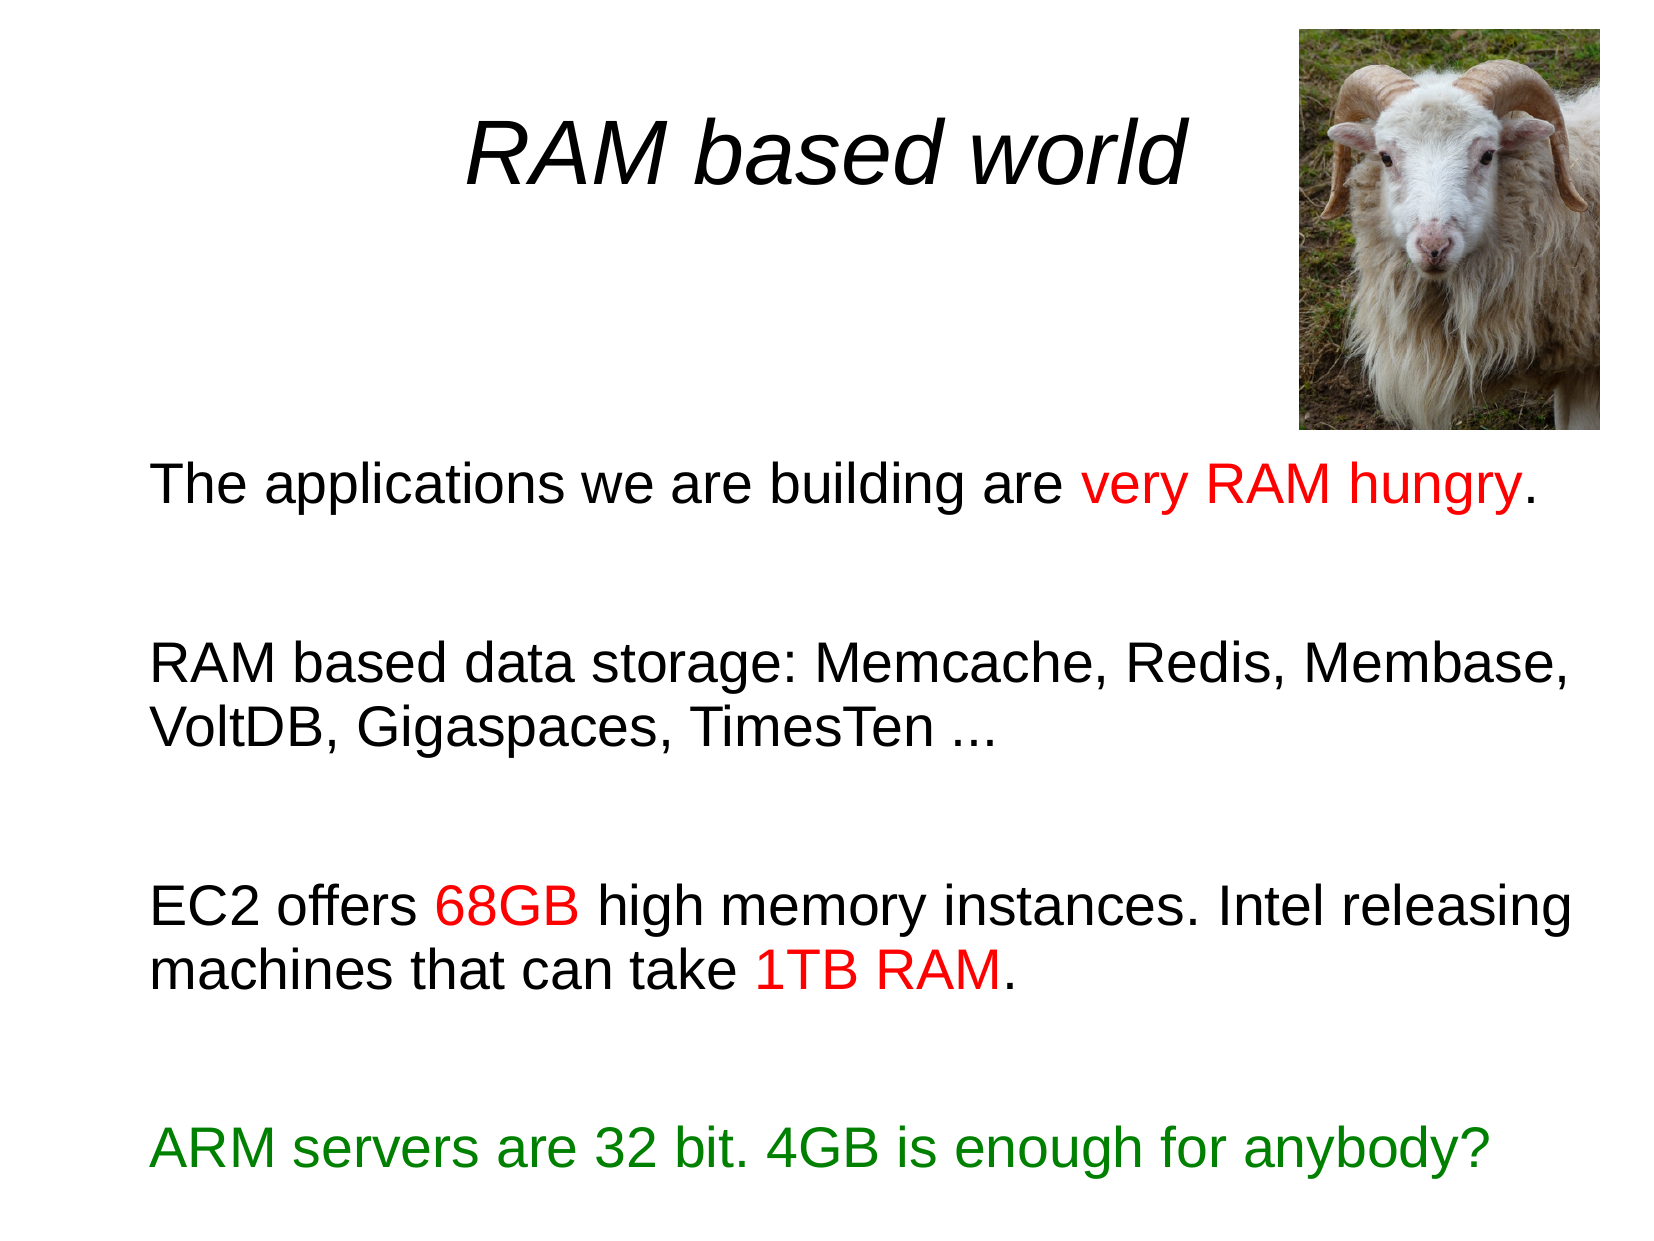

# RAM based world
The applications we are building are very RAM hungry.
RAM based data storage: Memcache, Redis, Membase, VoltDB, Gigaspaces, TimesTen ...
EC2 offers 68GB high memory instances. Intel releasing machines that can take 1TB RAM.
ARM servers are 32 bit. 4GB is enough for anybody?